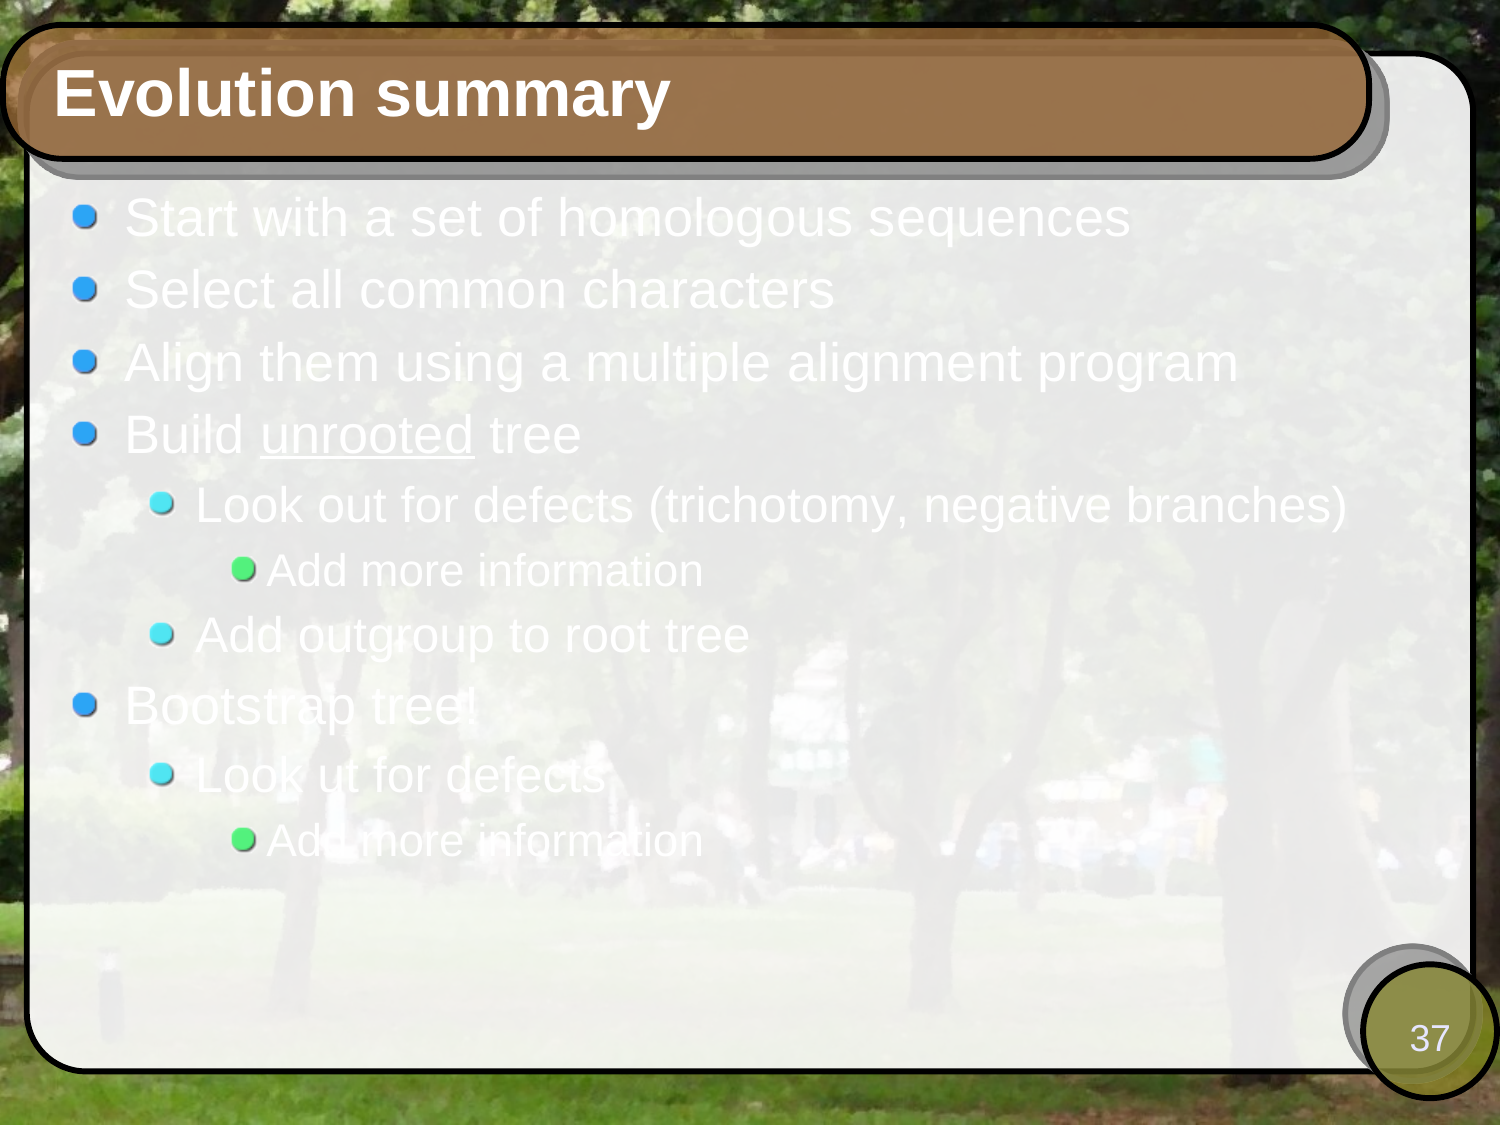

# Evolution summary
Start with a set of homologous sequences
Select all common characters
Align them using a multiple alignment program
Build unrooted tree
Look out for defects (trichotomy, negative branches)
Add more information
Add outgroup to root tree
Bootstrap tree!
Look ut for defects
Add more information
37